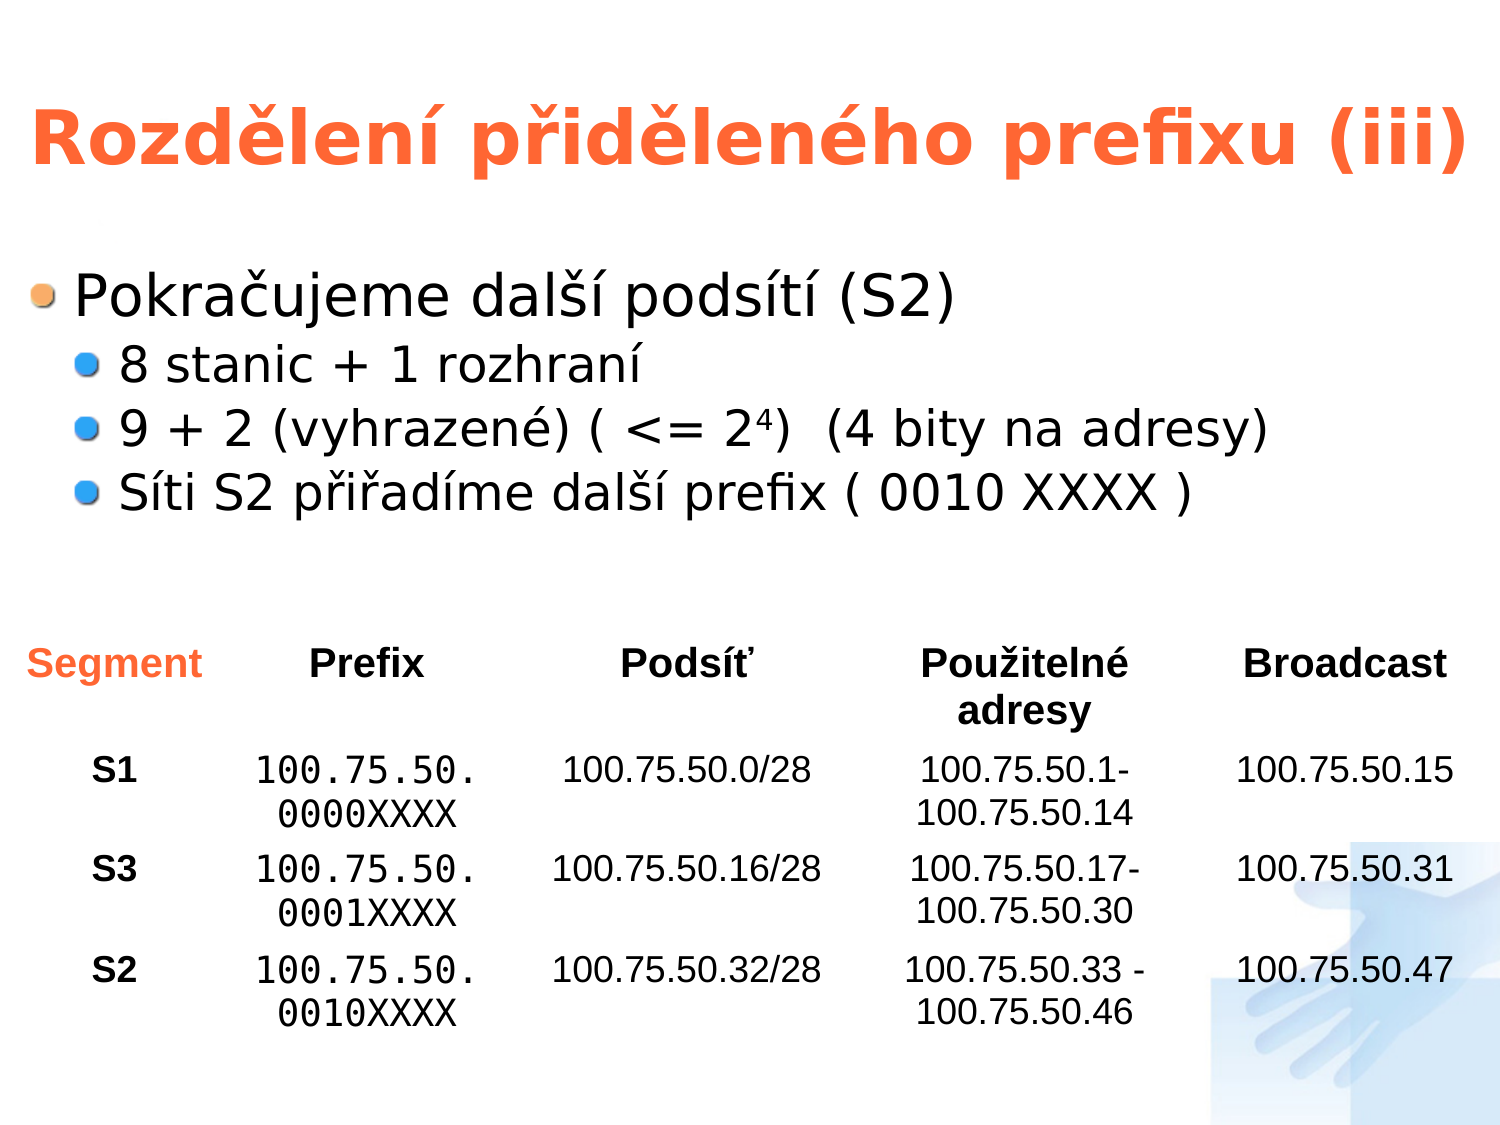

# Rozdělení přiděleného prefixu (iii)
Pokračujeme další podsítí (S2)
8 stanic + 1 rozhraní
9 + 2 (vyhrazené) ( <= 24) (4 bity na adresy)
Síti S2 přiřadíme další prefix ( 0010 XXXX )
| Segment | Prefix | Podsíť | Použitelné adresy | Broadcast |
| --- | --- | --- | --- | --- |
| S1 | 100.75.50. 0000XXXX | 100.75.50.0/28 | 100.75.50.1-100.75.50.14 | 100.75.50.15 |
| S3 | 100.75.50. 0001XXXX | 100.75.50.16/28 | 100.75.50.17-100.75.50.30 | 100.75.50.31 |
| S2 | 100.75.50. 0010XXXX | 100.75.50.32/28 | 100.75.50.33 - 100.75.50.46 | 100.75.50.47 |